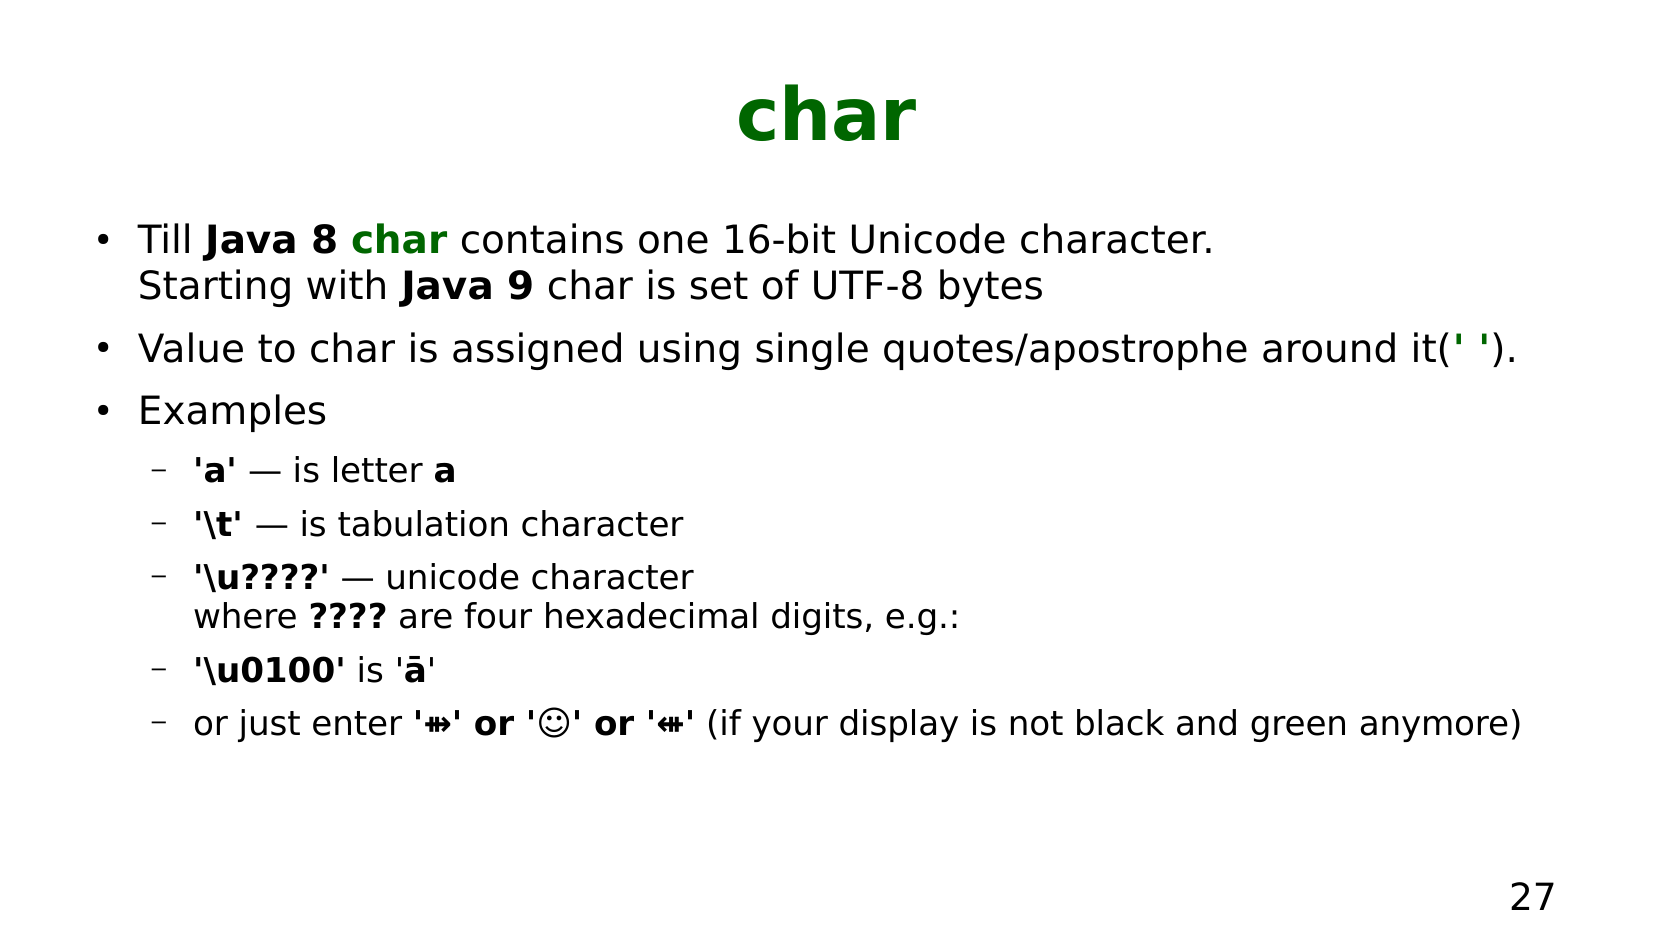

# char
Till Java 8 char contains one 16-bit Unicode character.
Starting with Java 9 char is set of UTF-8 bytes
Value to char is assigned using single quotes/apostrophe around it(' ').
Examples
'a' — is letter a
'\t' — is tabulation character
'\u????' — unicode character
where ???? are four hexadecimal digits, e.g.:
'\u0100' is 'ā'
or just enter '⇻' or '☺' or '⇺' (if your display is not black and green anymore)